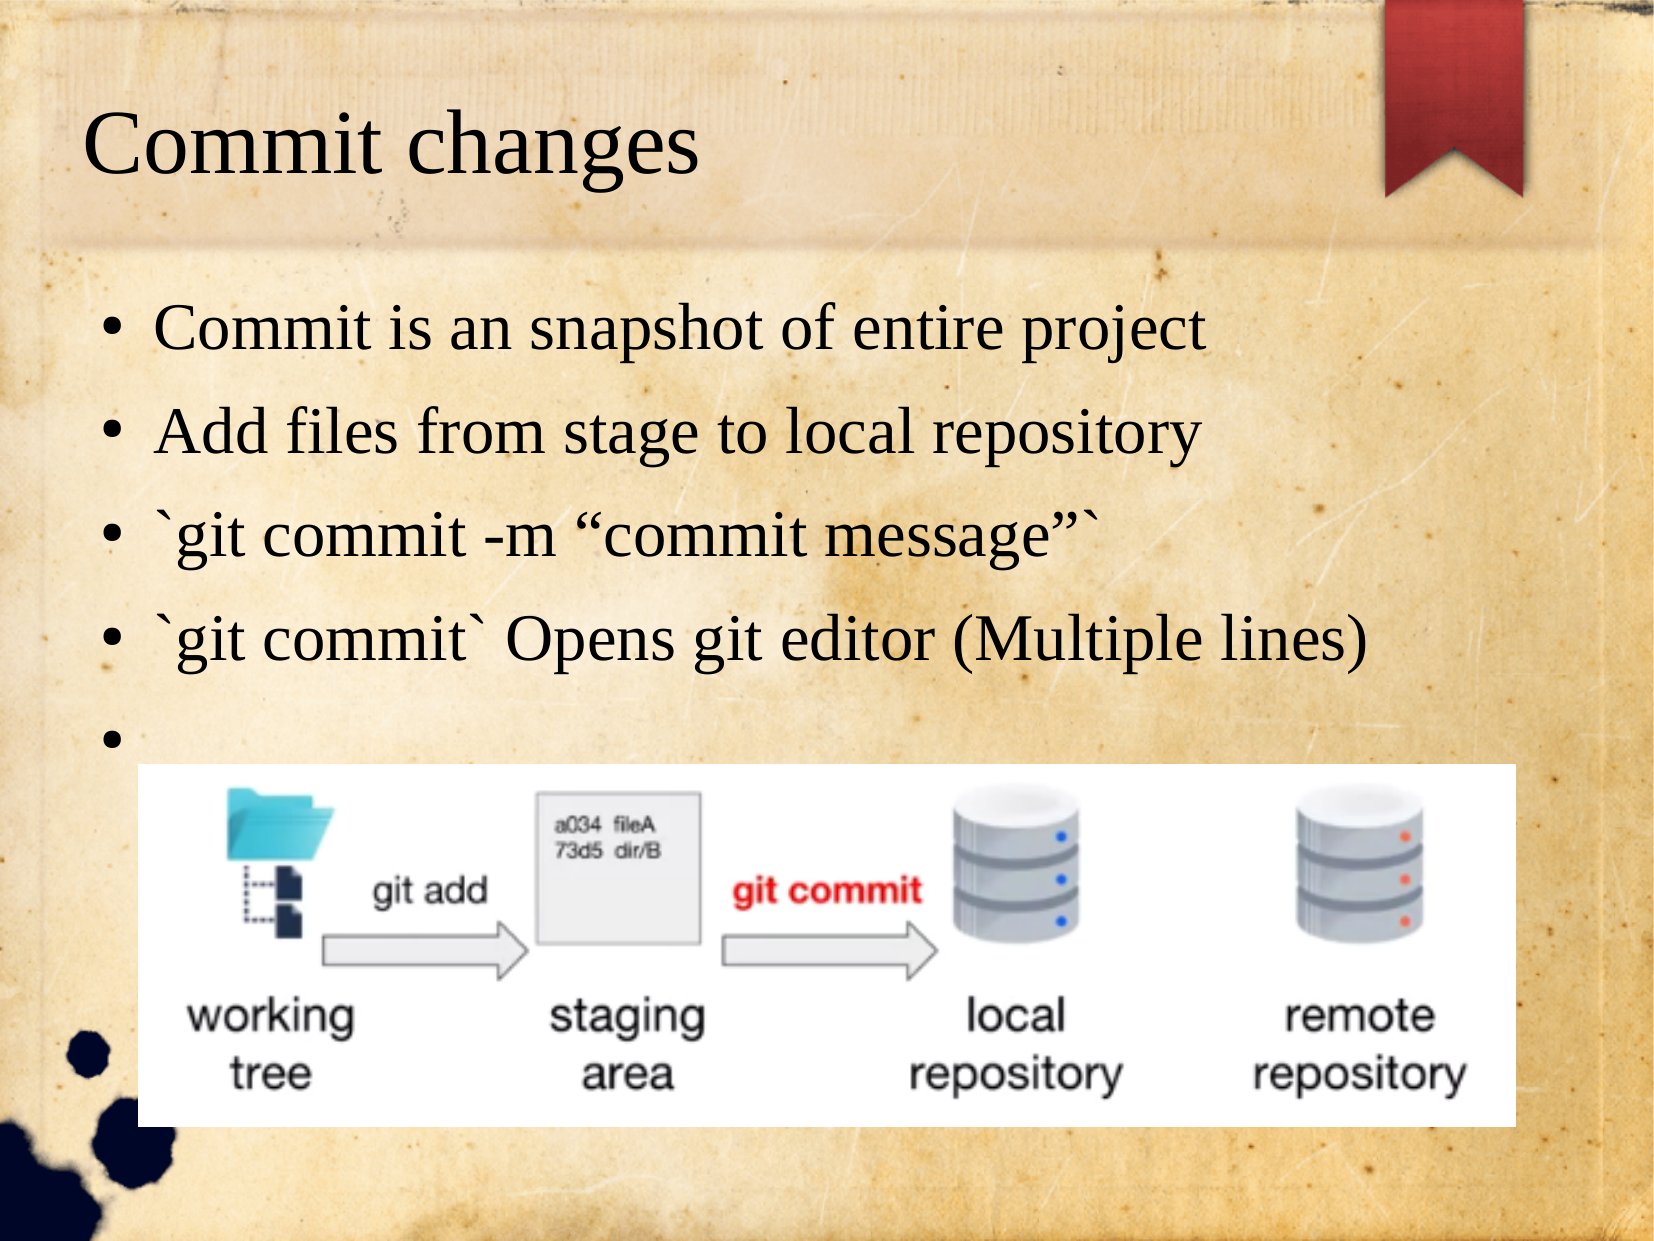

# Commit changes
Commit is an snapshot of entire project
Add files from stage to local repository
`git commit -m “commit message”`
`git commit` Opens git editor (Multiple lines)